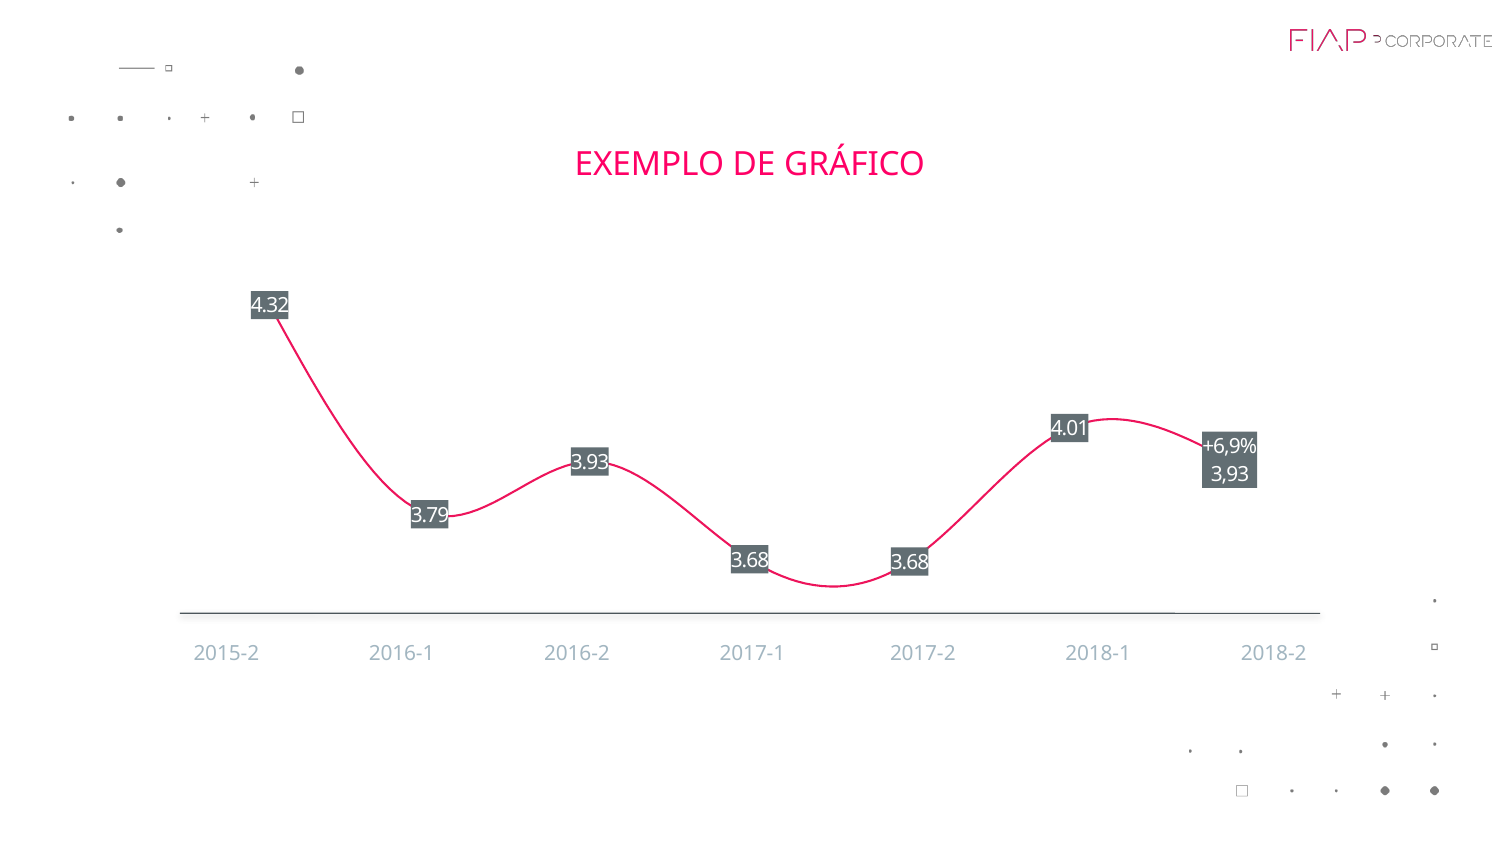

Exemplo de Gráfico
### Chart
| Category | RITA |
|---|---|
| 2015-2 | 4.31607929515419 |
| 2016-1 | 3.79411764705882 |
| 2016-2 | 3.92567567567567 |
| 2017-1 | 3.68172043010753 |
| 2017-2 | 3.67602040816326 |
| 2018-1 | 4.00932400932401 |
| 2018-2 | 3.92991913746631 |
2015-2 2016-1 2016-2 2017-1 2017-2 2018-1 2018-2